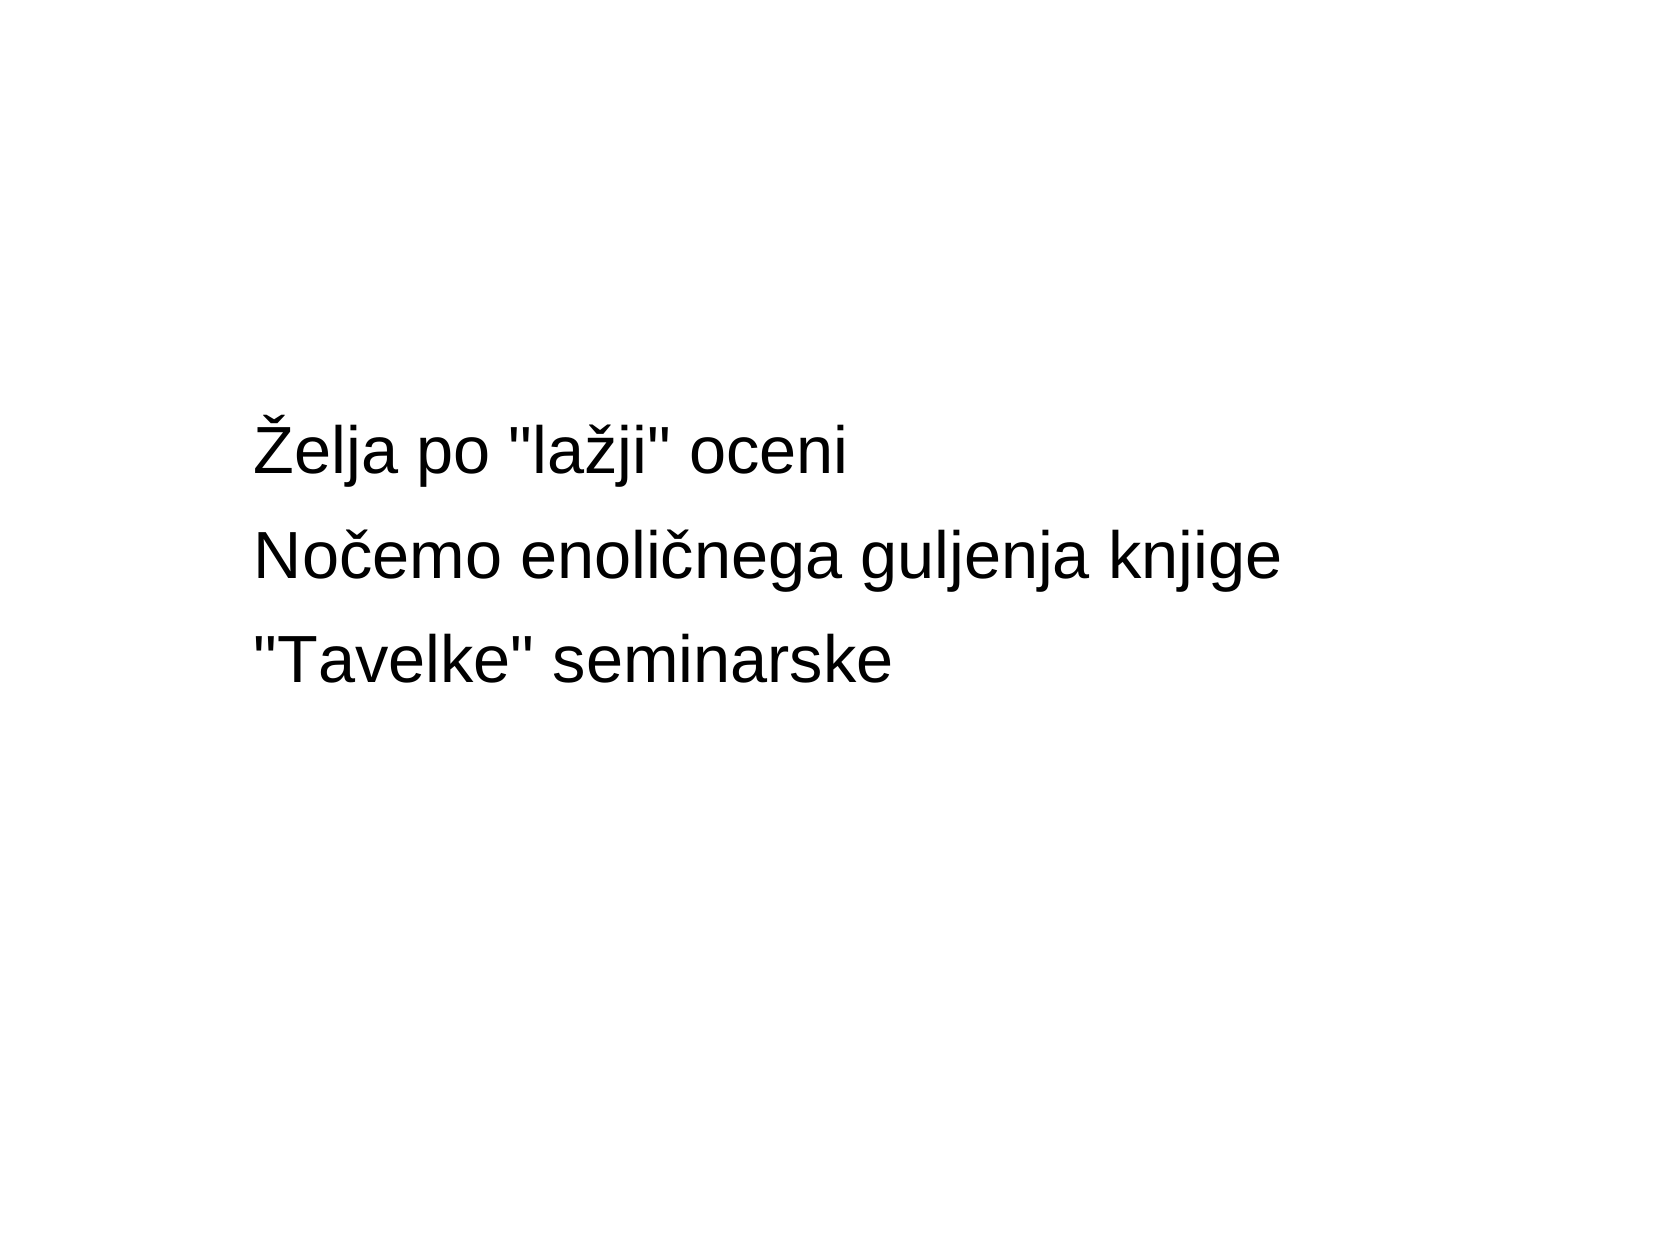

# Želja po "lažji" oceni
Nočemo enoličnega guljenja knjige
"Tavelke" seminarske